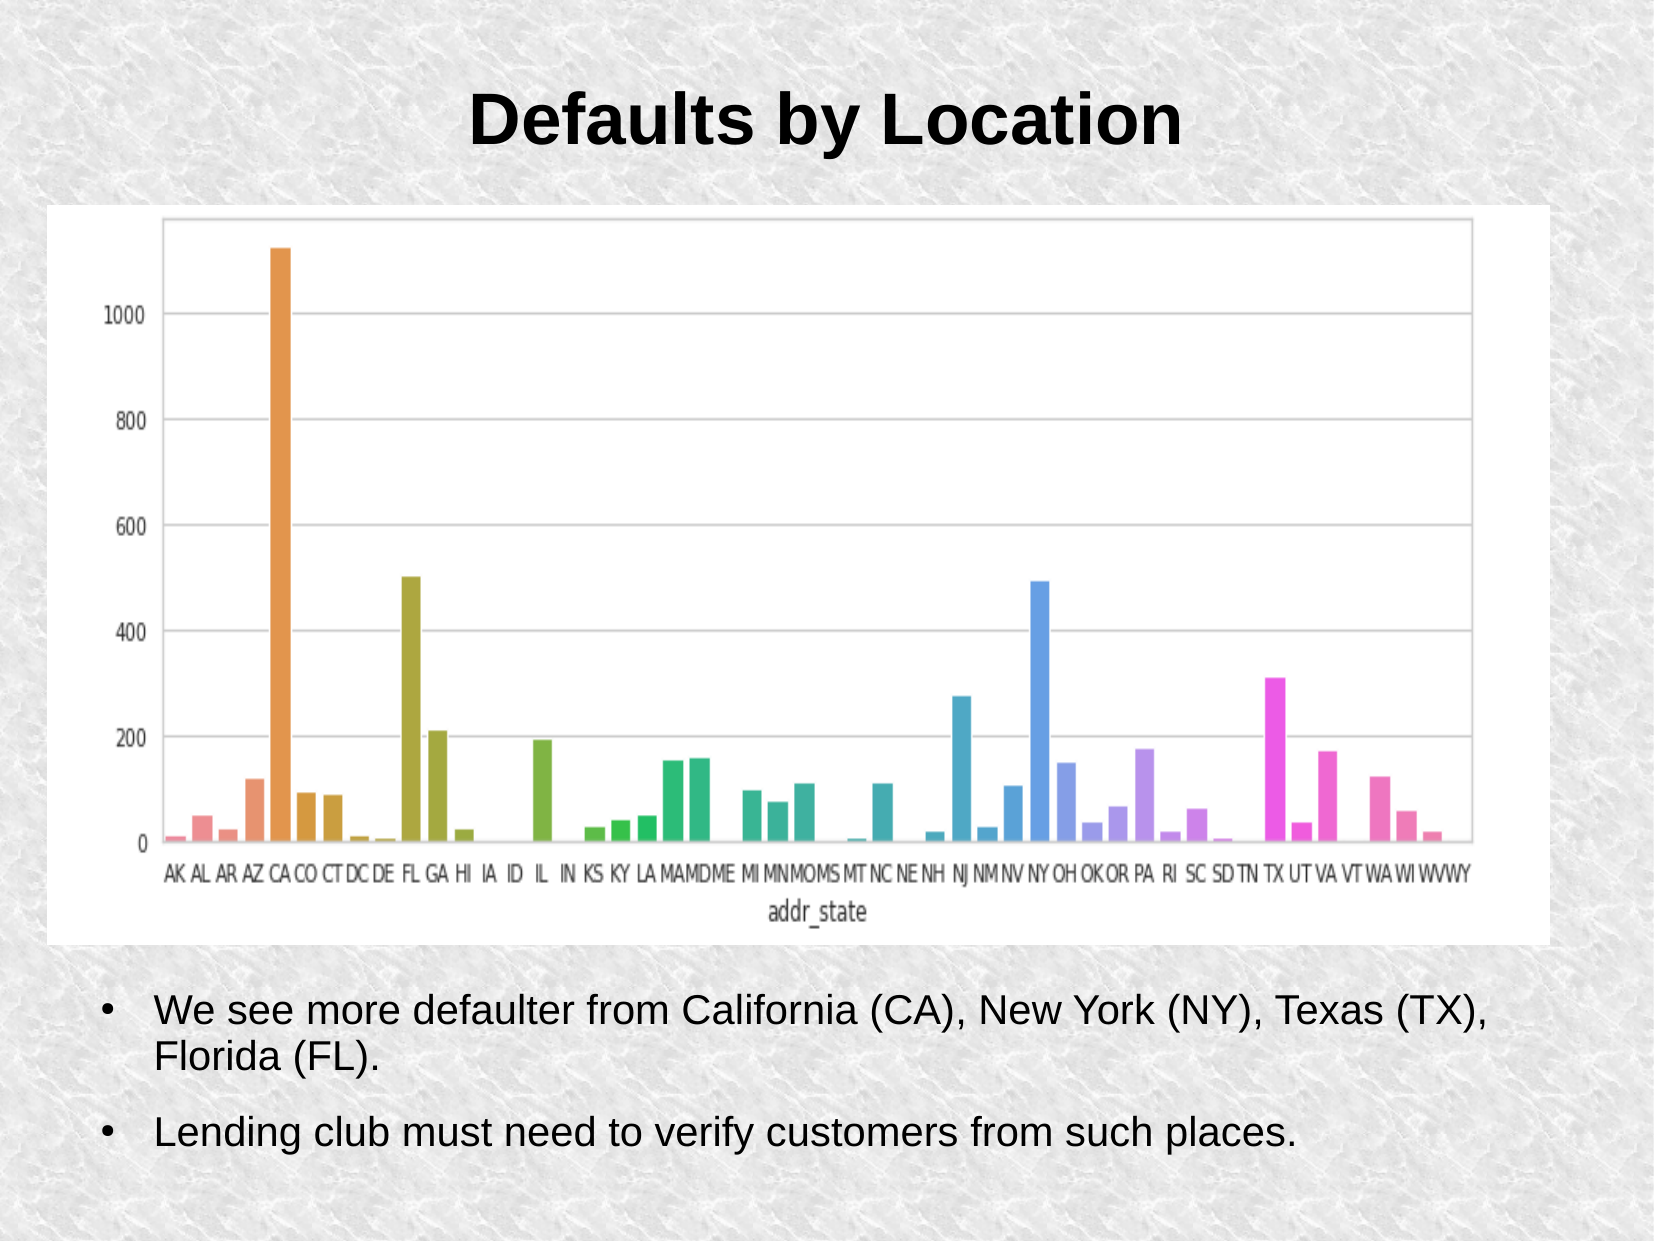

# Defaults by Location
We see more defaulter from California (CA), New York (NY), Texas (TX), Florida (FL).
Lending club must need to verify customers from such places.